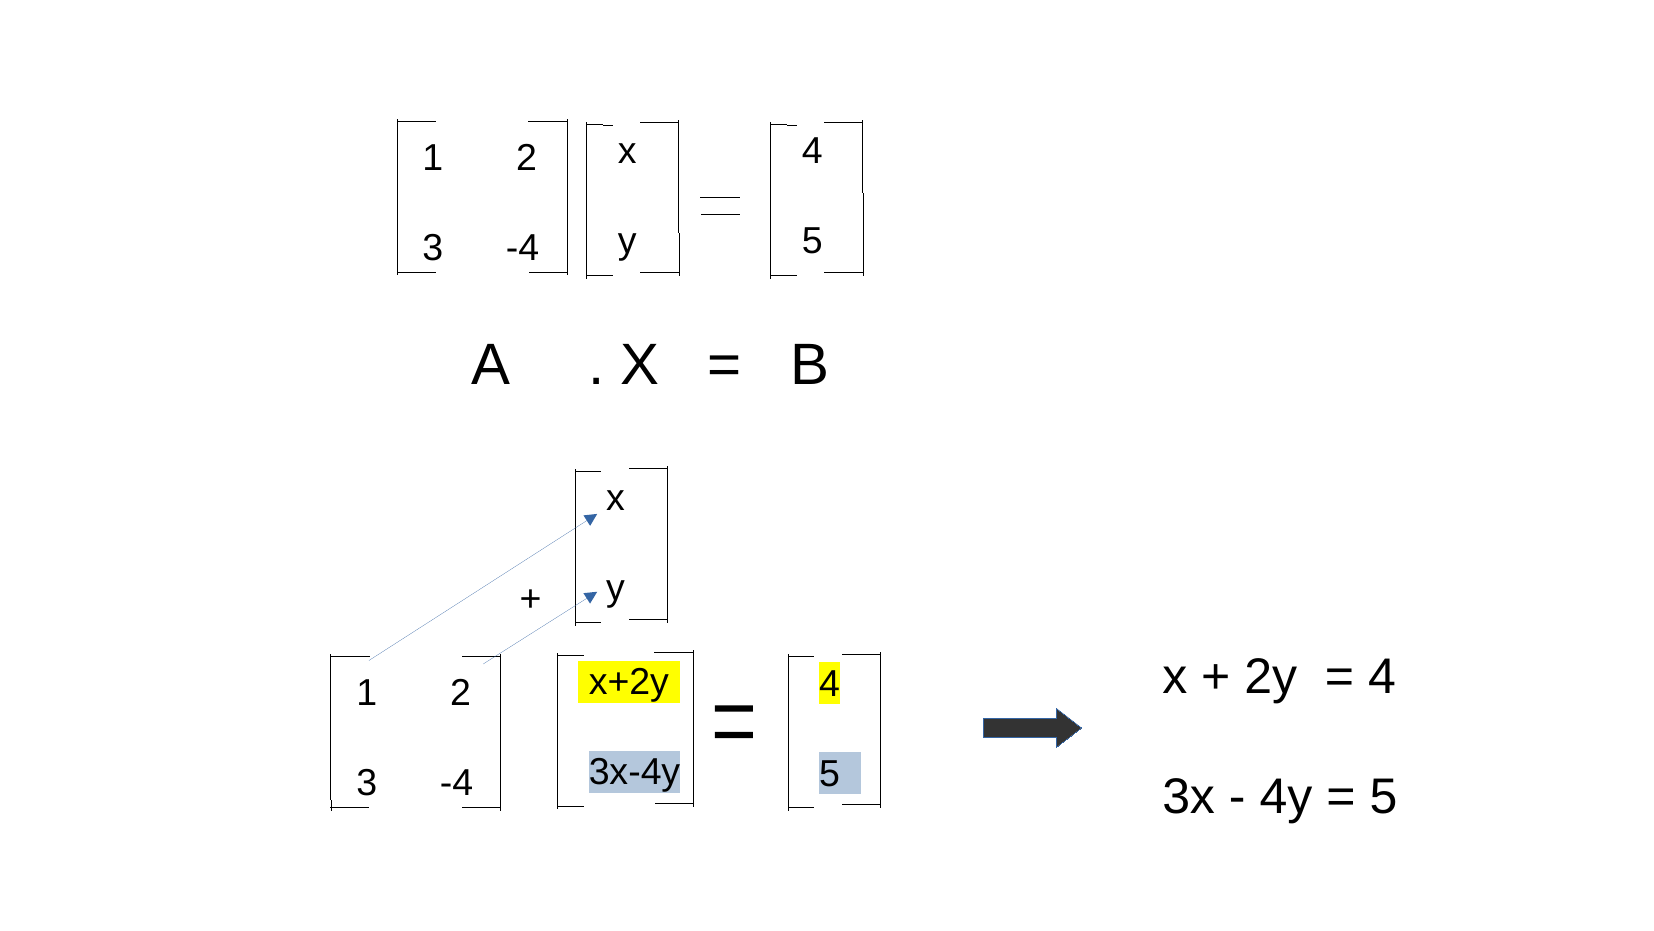

x
 y
 4
 5
 1 2
 3 -4
 A . X = B
 x
 y
+
 x + 2y = 4
 3x - 4y = 5
 x+2y
 3x-4y
 4
 5
 1 2
 3 -4